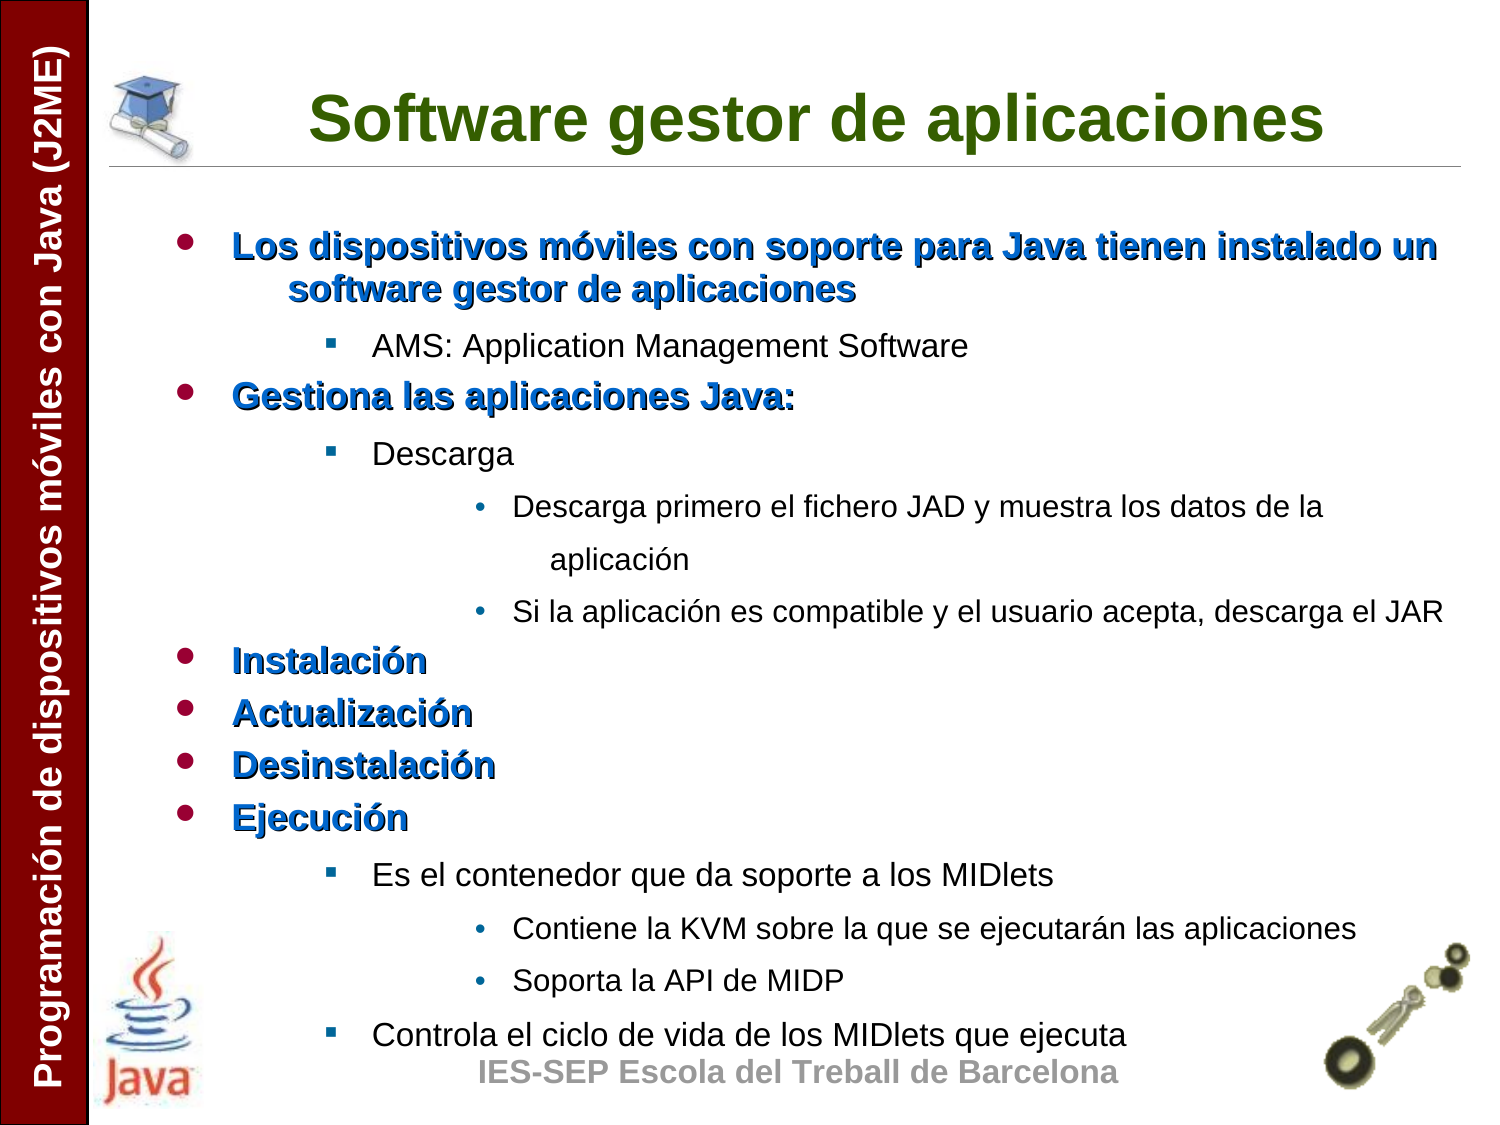

# Software gestor de aplicaciones
Los dispositivos móviles con soporte para Java tienen instalado un software gestor de aplicaciones
AMS: Application Management Software
Gestiona las aplicaciones Java:
Descarga
Descarga primero el fichero JAD y muestra los datos de la aplicación
Si la aplicación es compatible y el usuario acepta, descarga el JAR
Instalación
Actualización
Desinstalación
Ejecución
Es el contenedor que da soporte a los MIDlets
Contiene la KVM sobre la que se ejecutarán las aplicaciones
Soporta la API de MIDP
Controla el ciclo de vida de los MIDlets que ejecuta